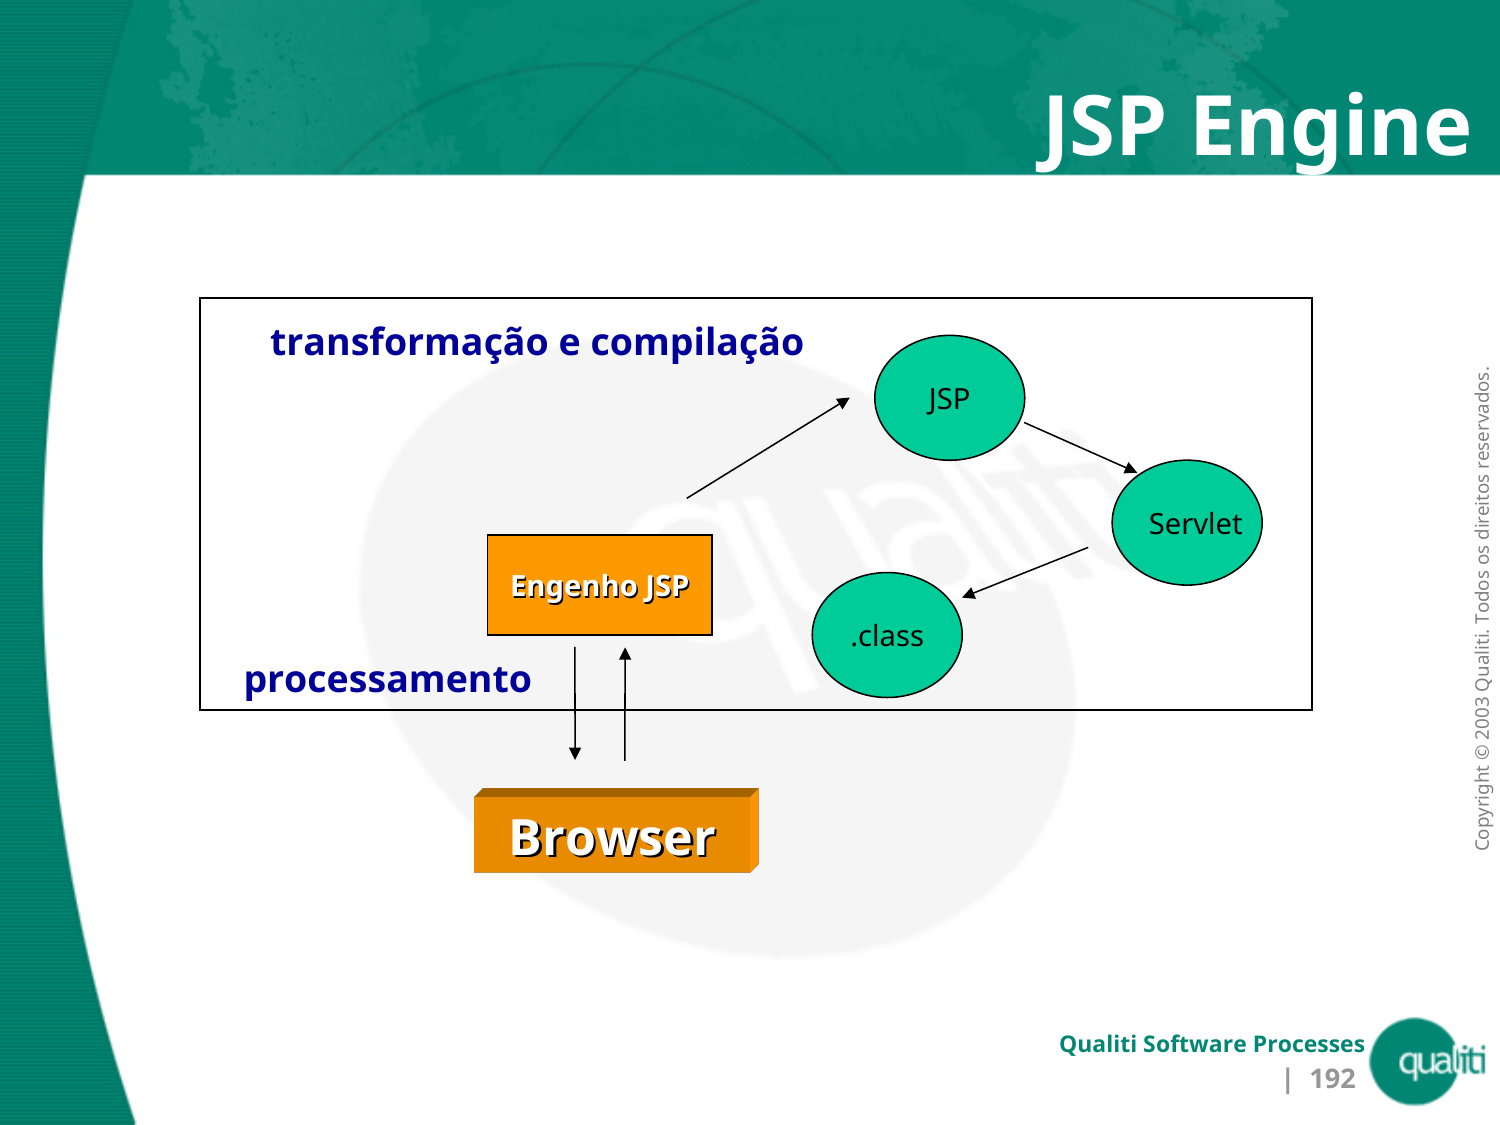

# JSP Engine
transformação e compilação
JSP
Servlet
Engenho JSP
.class
processamento
Browser